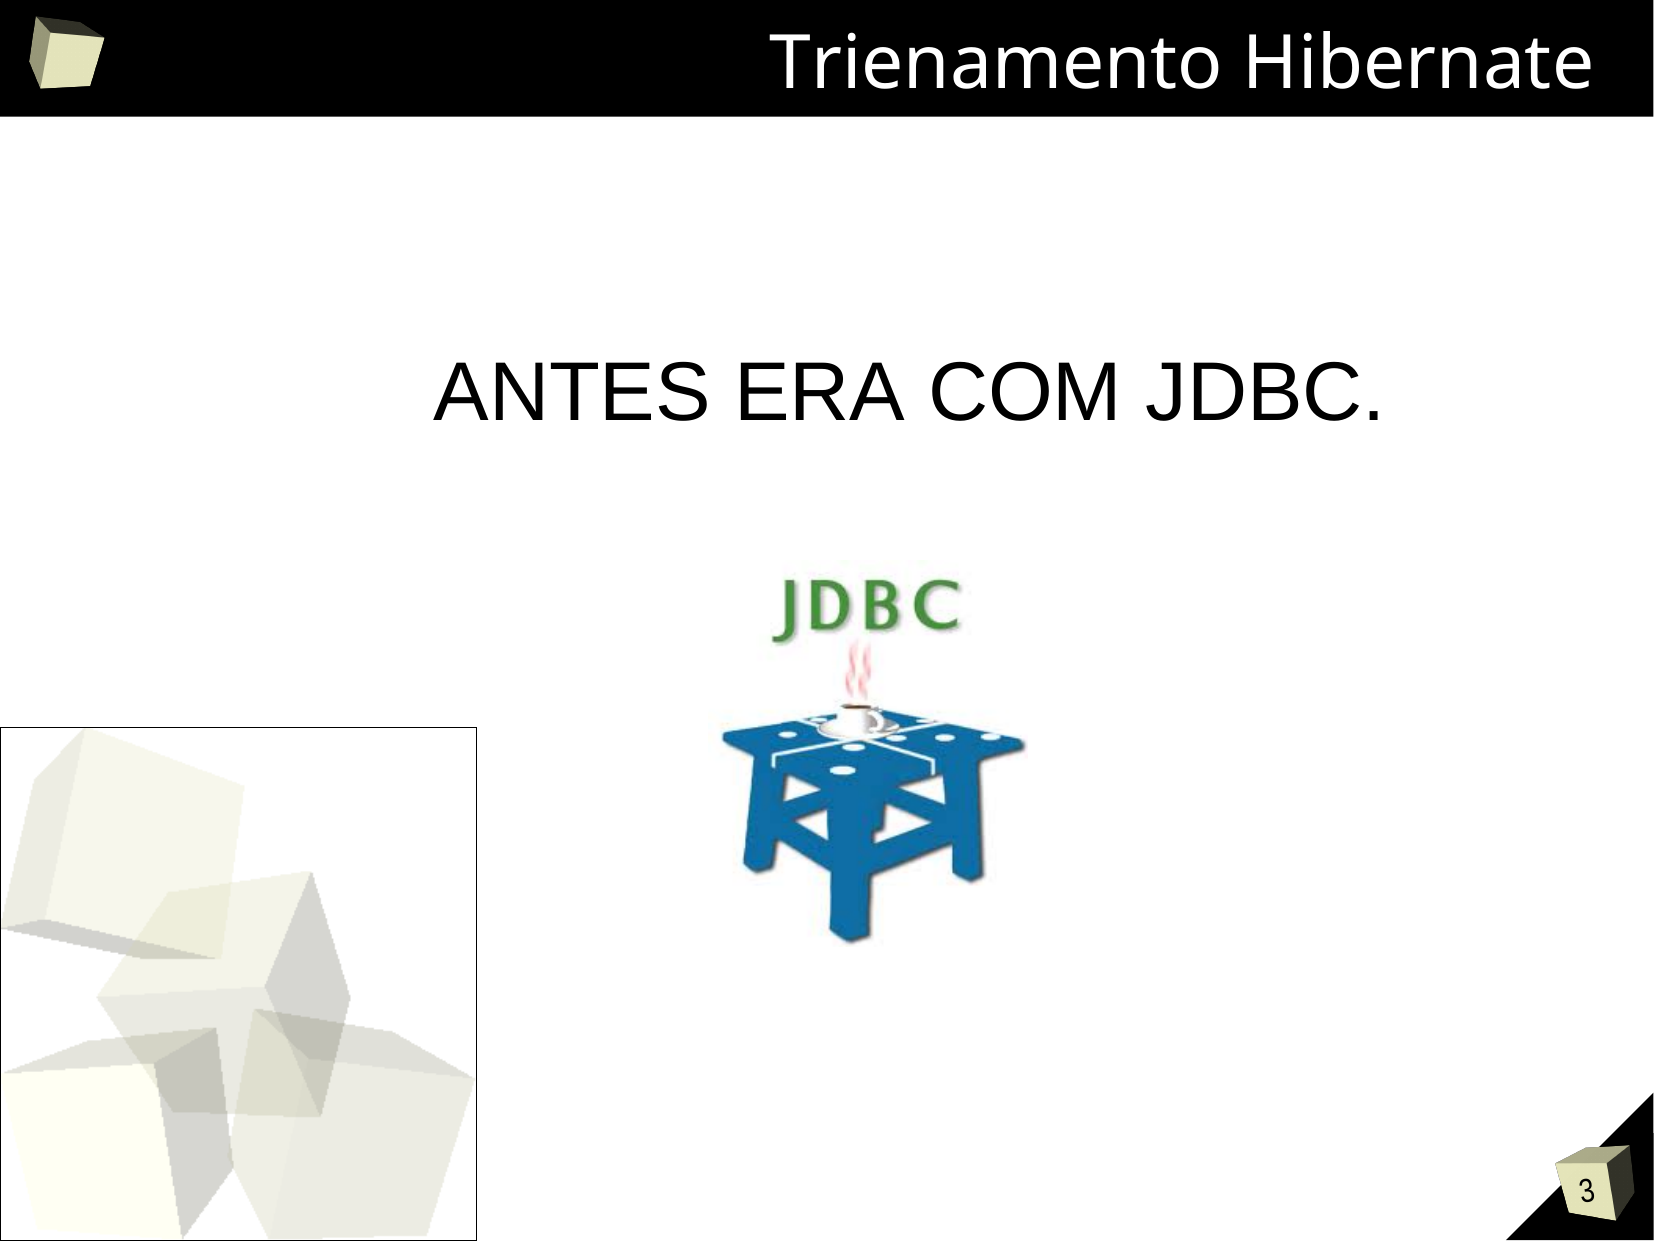

# Trienamento Hibernate
ANTES ERA COM JDBC.